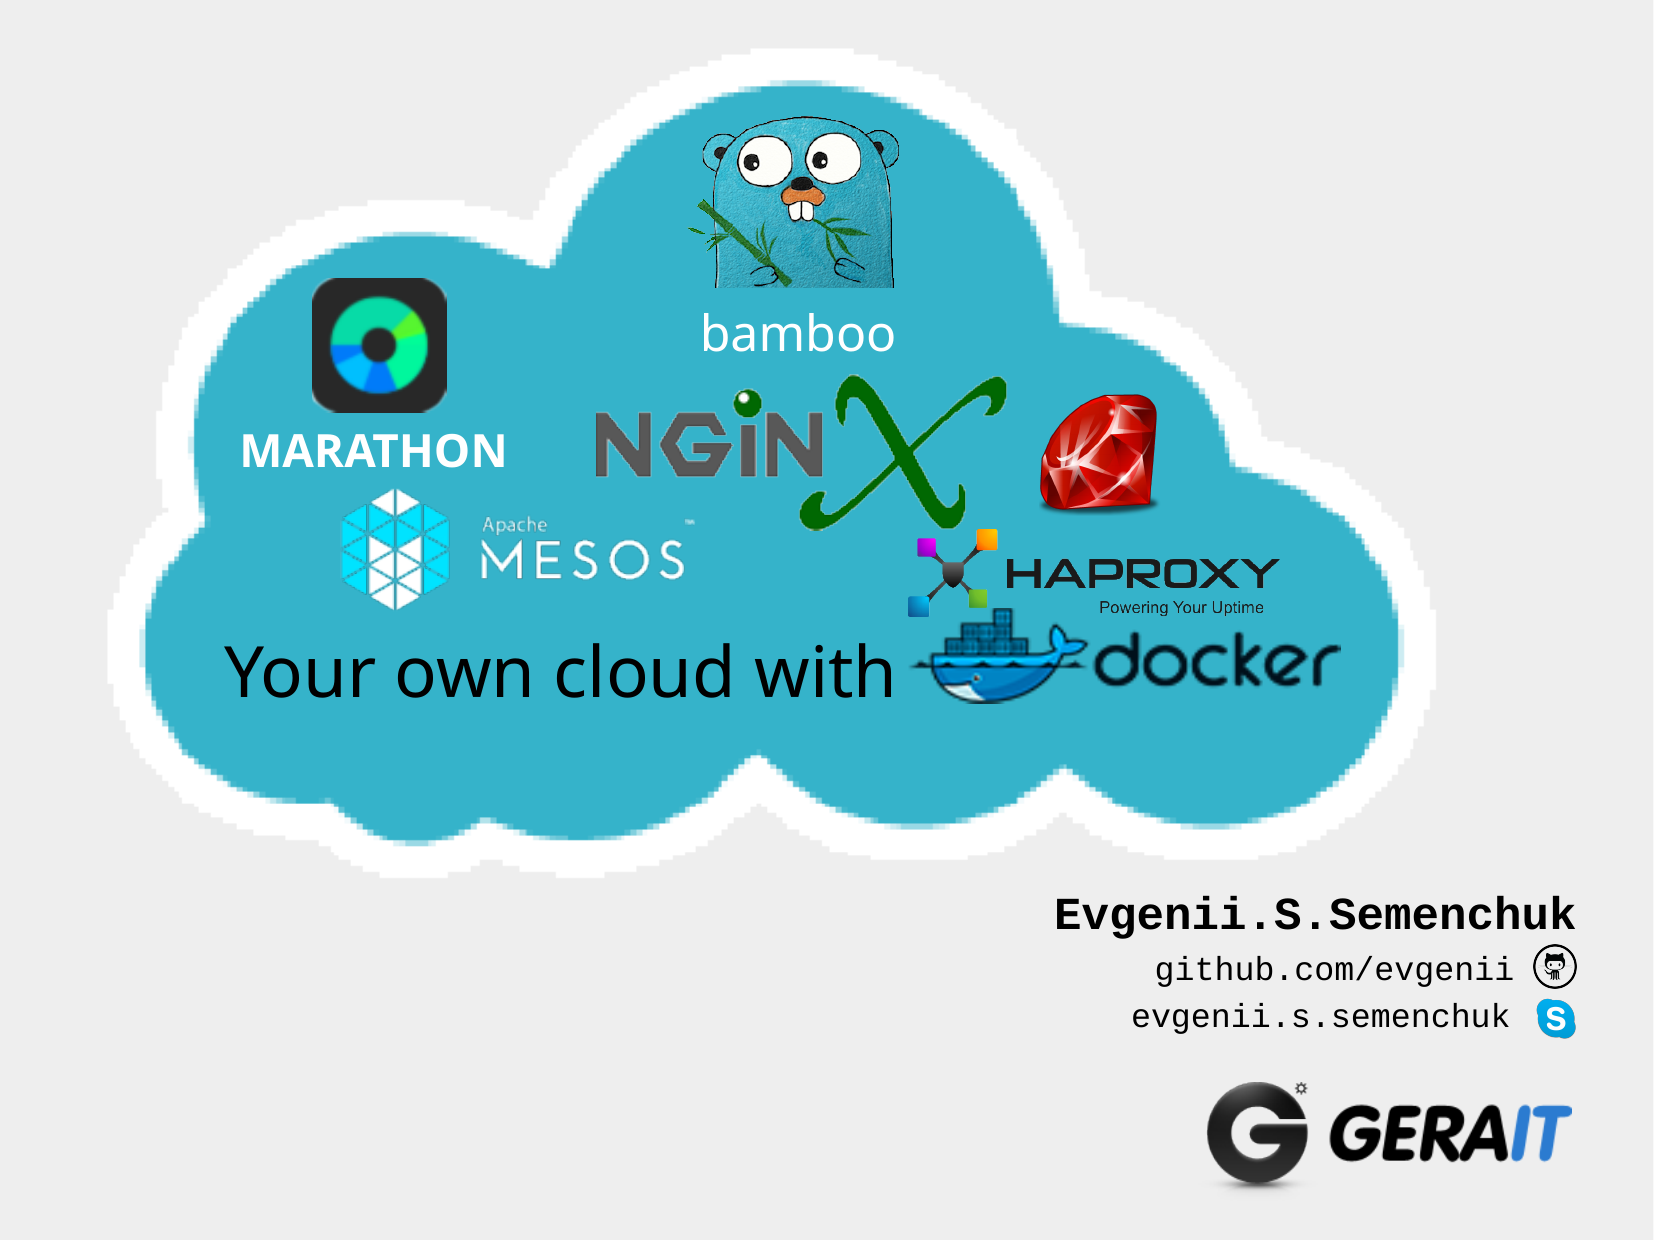

Your own cloud with
bamboo
MARATHON
Evgenii.S.Semenchuk
github.com/evgenii
evgenii.s.semenchuk